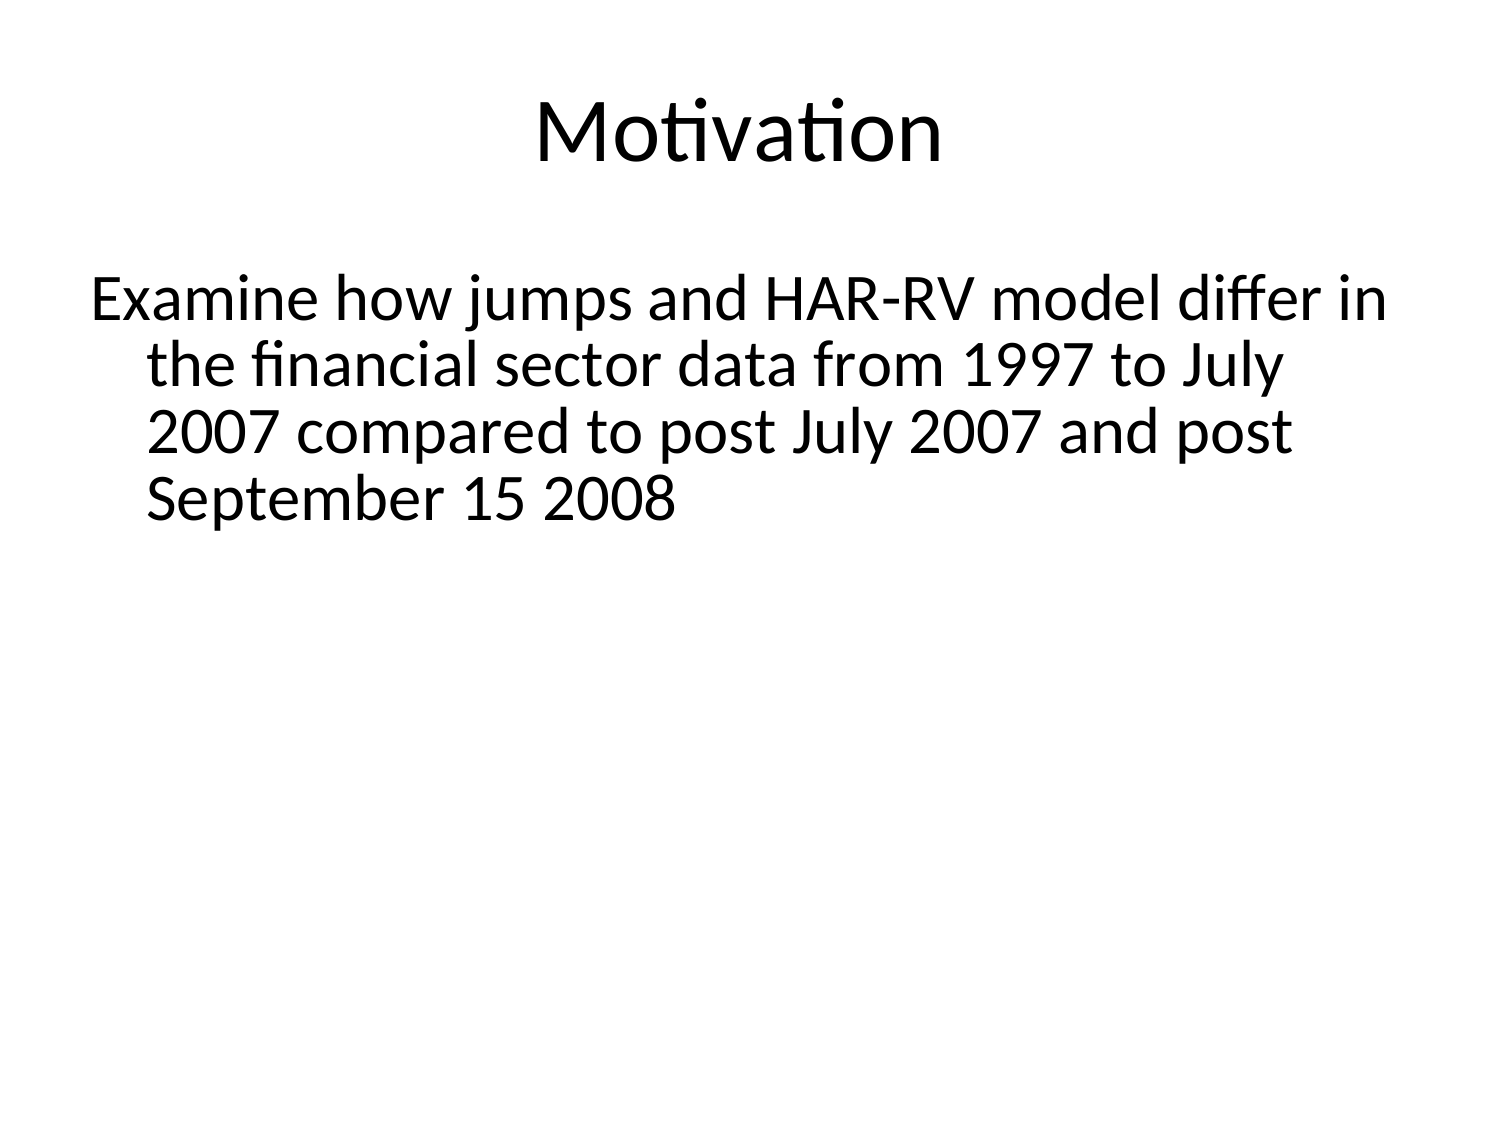

# Motivation
Examine how jumps and HAR-RV model differ in the financial sector data from 1997 to July 2007 compared to post July 2007 and post September 15 2008